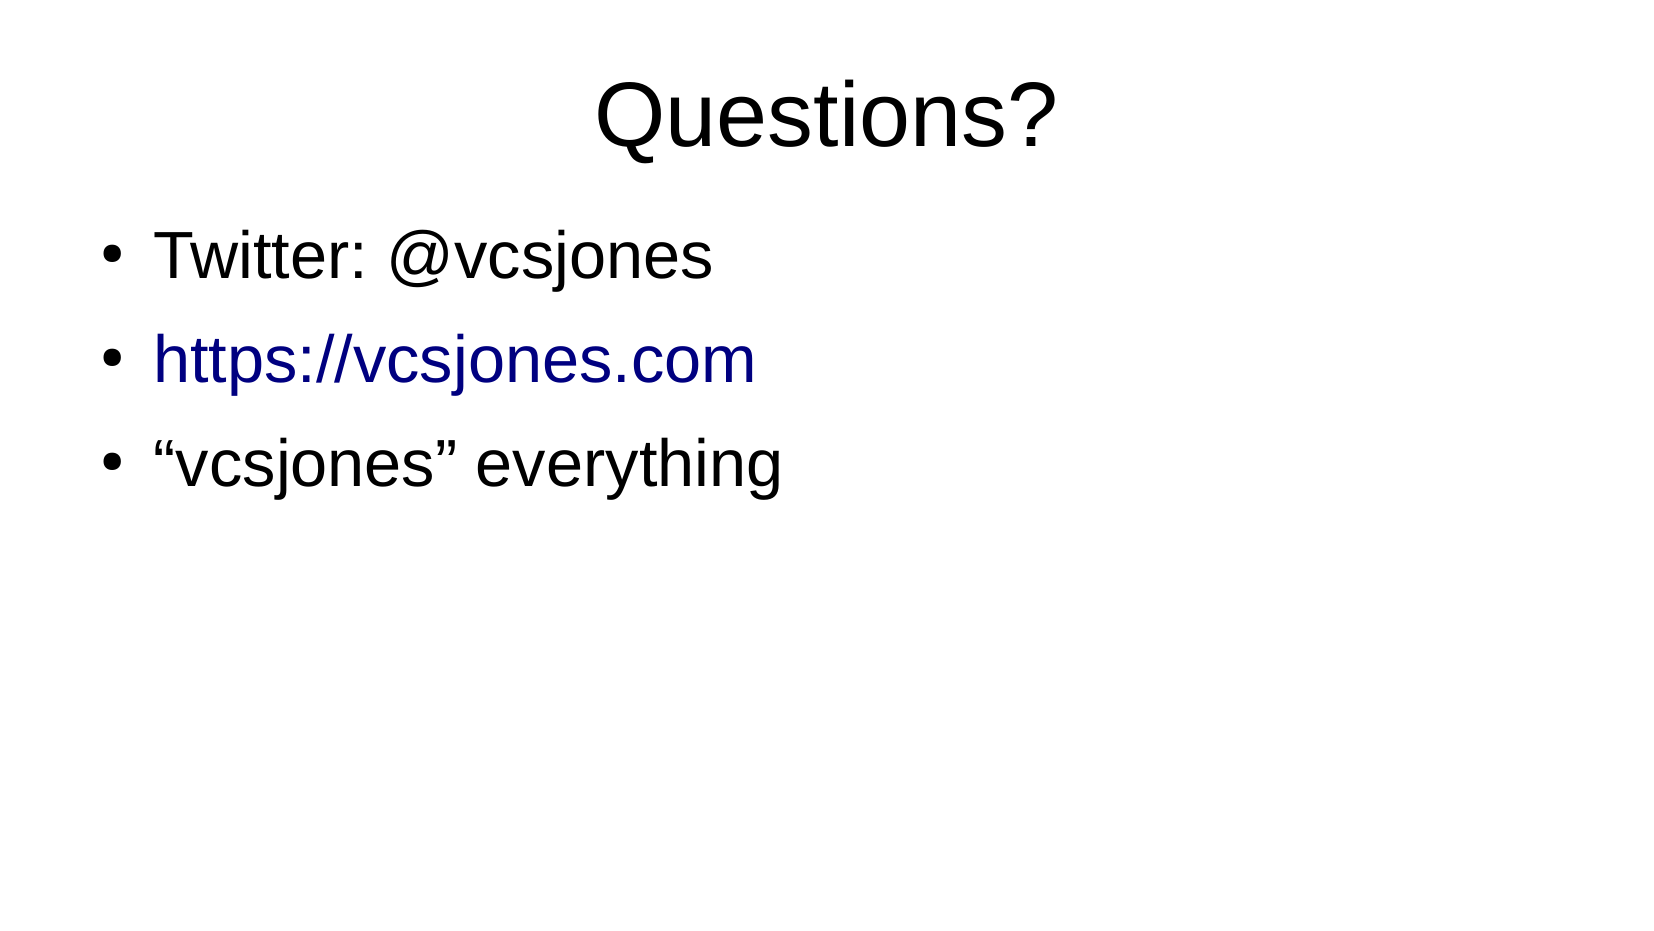

# Questions?
Twitter: @vcsjones
https://vcsjones.com
“vcsjones” everything